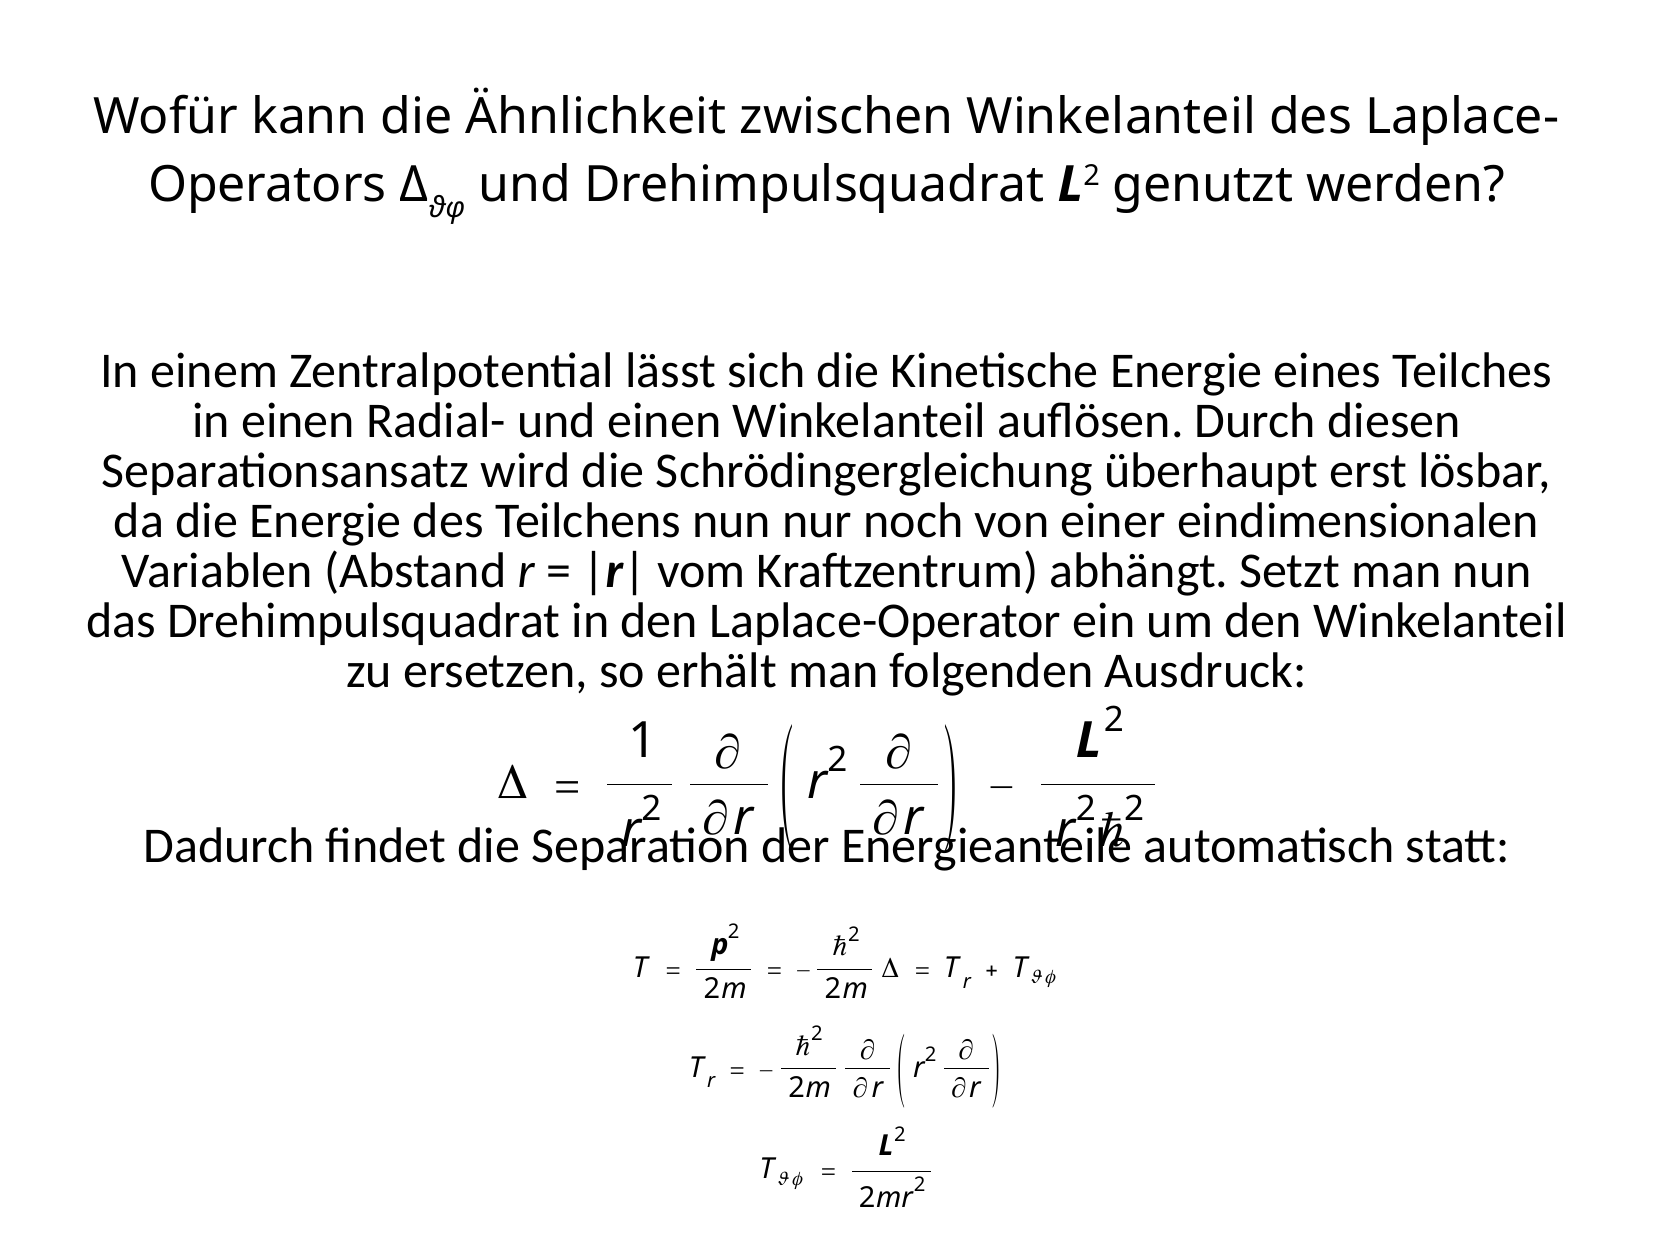

# Wofür kann die Ähnlichkeit zwischen Winkelanteil des Laplace-Operators Δϑφ und Drehimpulsquadrat L2 genutzt werden?
In einem Zentralpotential lässt sich die Kinetische Energie eines Teilches in einen Radial- und einen Winkelanteil auflösen. Durch diesen Separationsansatz wird die Schrödingergleichung überhaupt erst lösbar, da die Energie des Teilchens nun nur noch von einer eindimensionalen Variablen (Abstand r = |r| vom Kraftzentrum) abhängt. Setzt man nun das Drehimpulsquadrat in den Laplace-Operator ein um den Winkelanteil zu ersetzen, so erhält man folgenden Ausdruck:
Dadurch findet die Separation der Energieanteile automatisch statt: